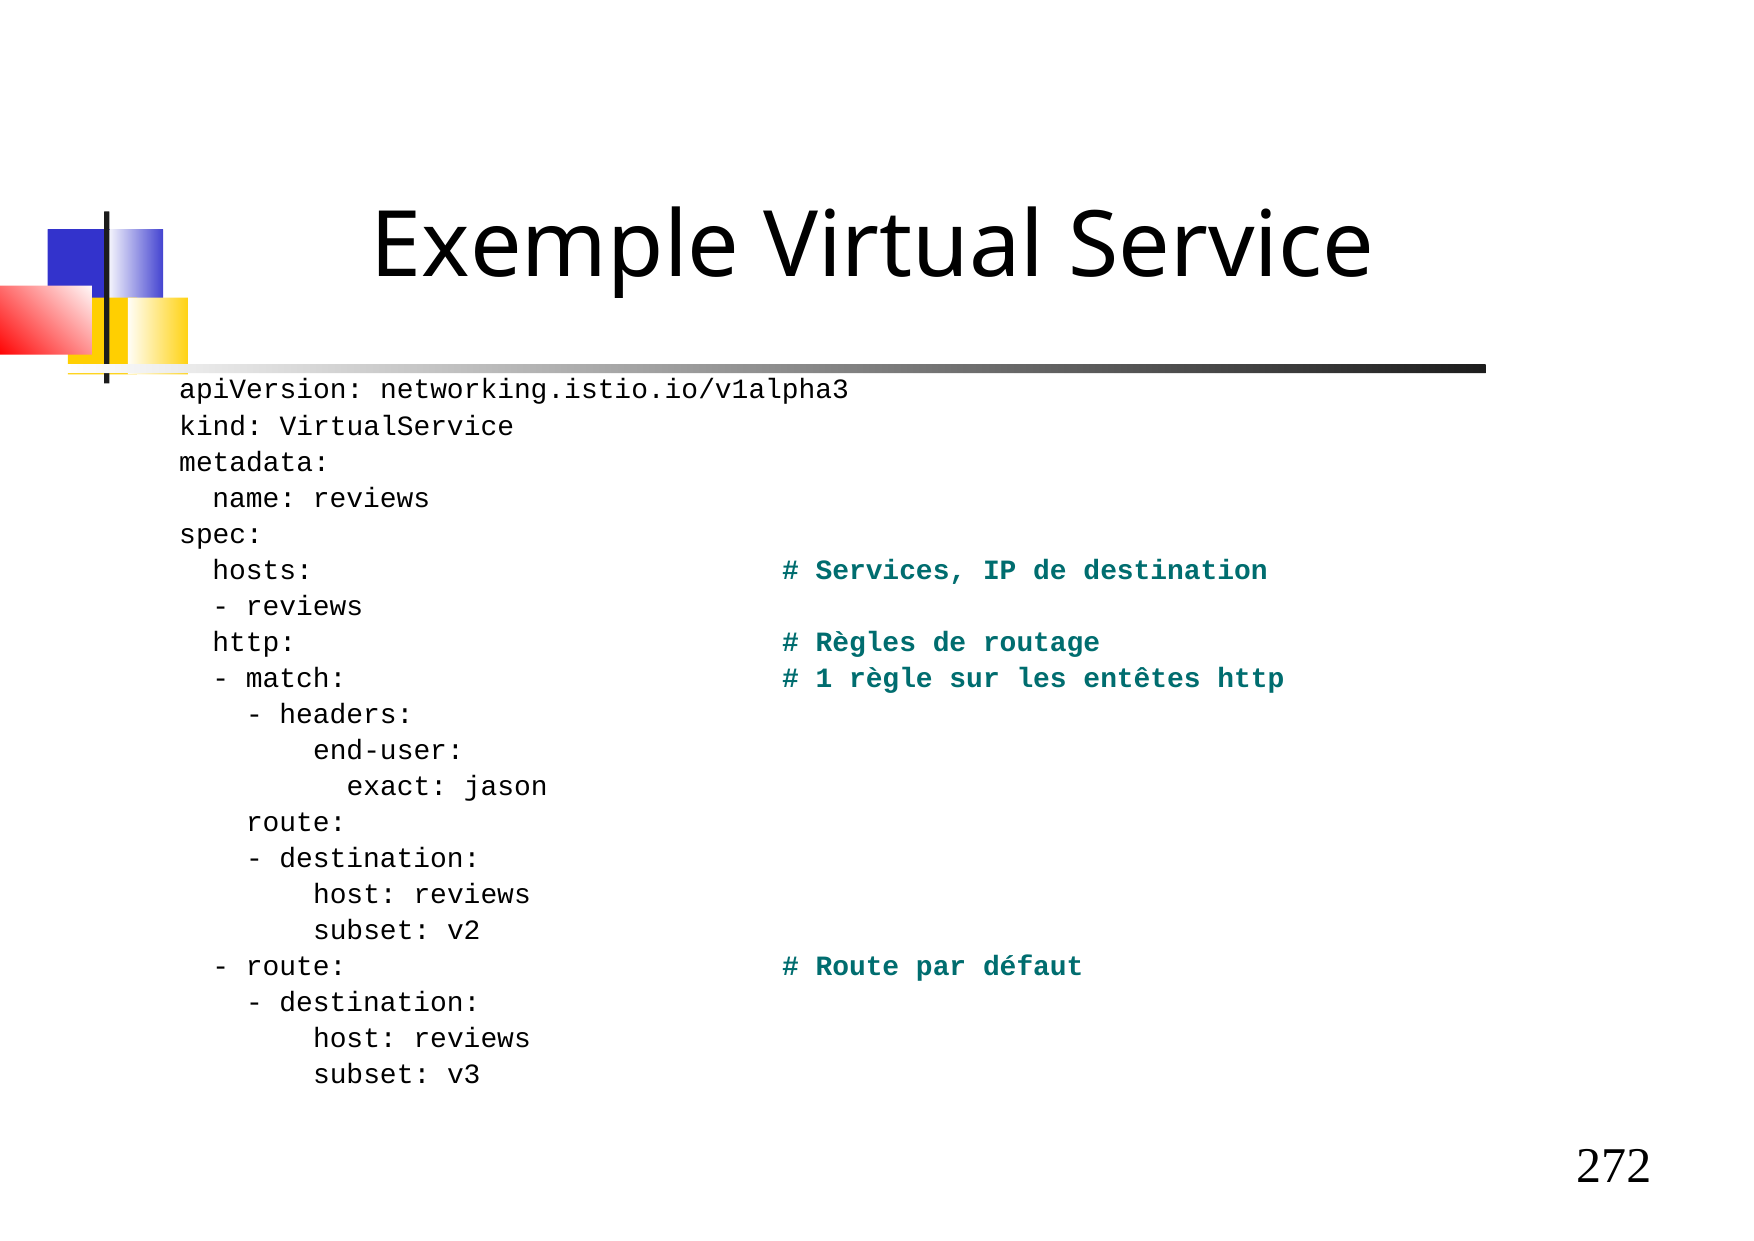

# Exemple Virtual Service
apiVersion: networking.istio.io/v1alpha3
kind: VirtualService
metadata:
 name: reviews
spec:
 hosts: # Services, IP de destination
 - reviews
 http: # Règles de routage
 - match: # 1 règle sur les entêtes http
 - headers:
 end-user:
 exact: jason
 route:
 - destination:
 host: reviews
 subset: v2
 - route: # Route par défaut
 - destination:
 host: reviews
 subset: v3